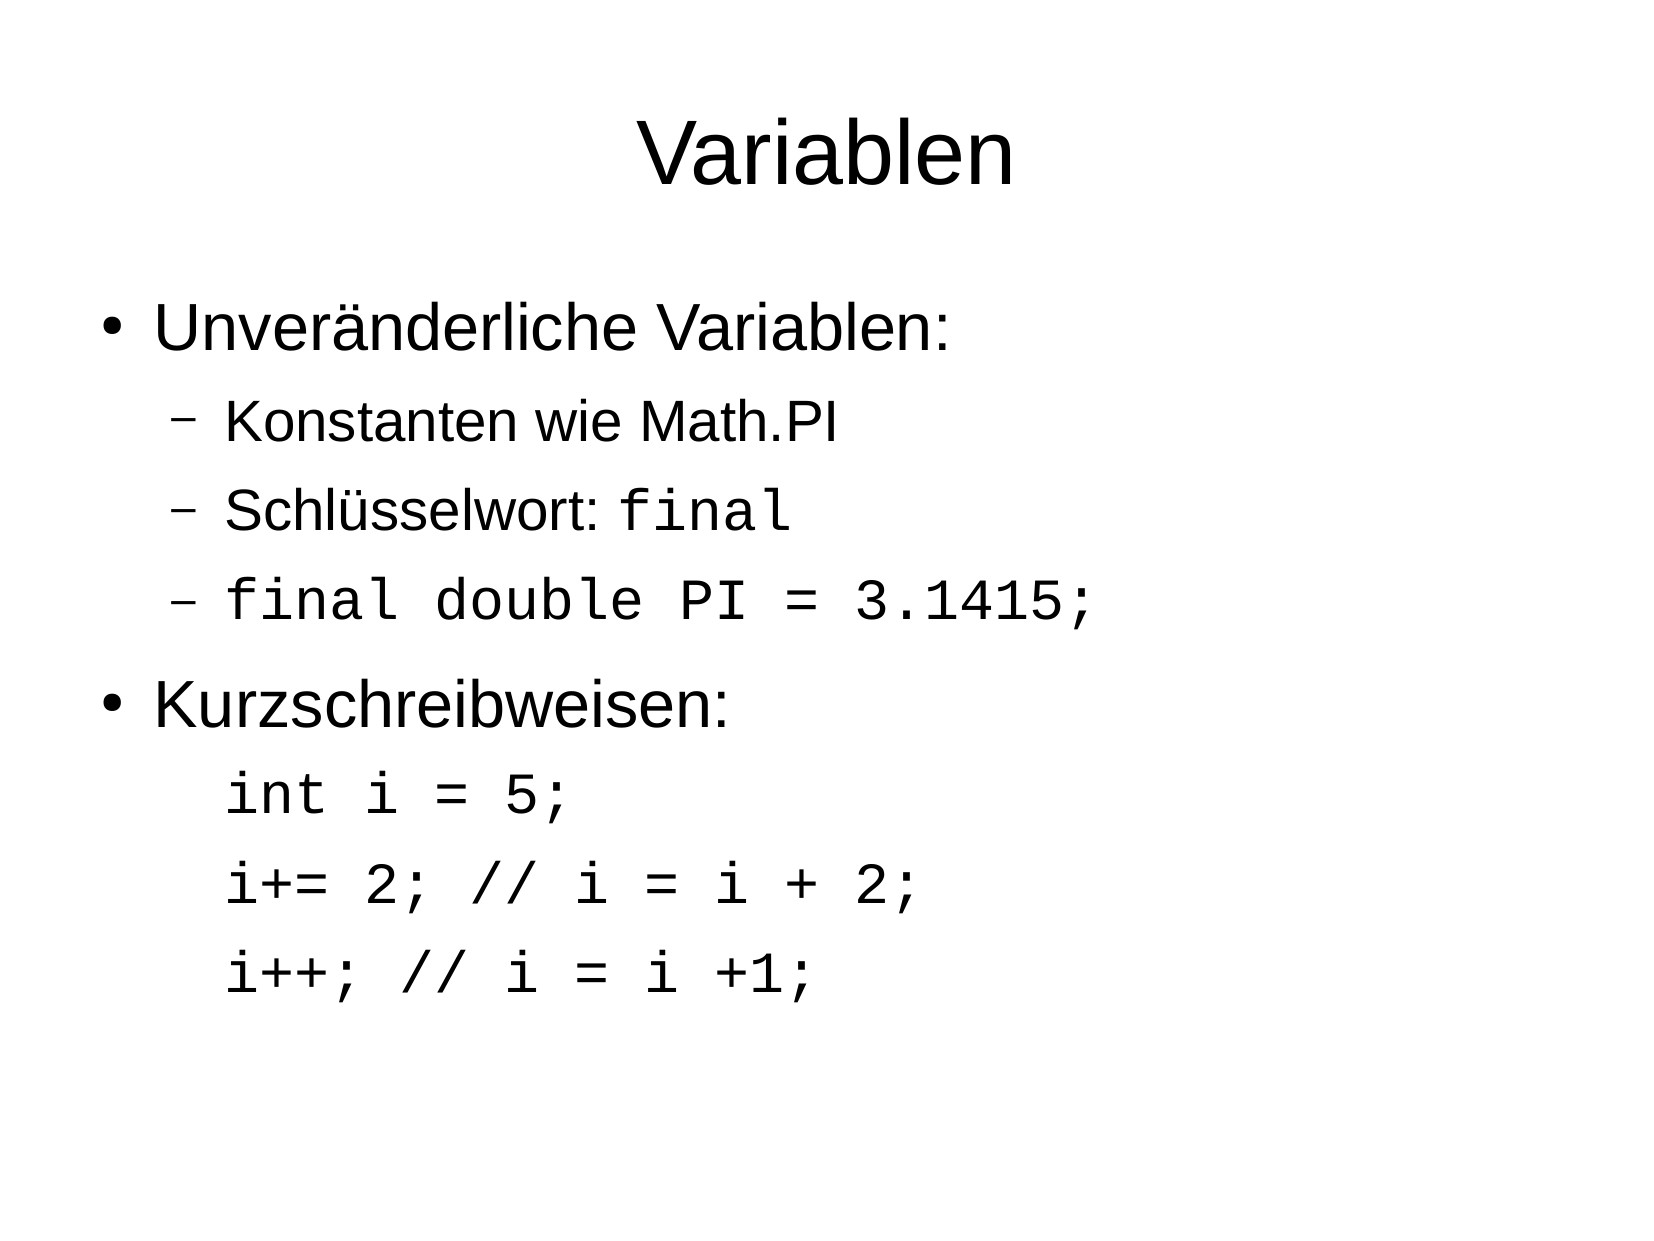

# Variablen
Unveränderliche Variablen:
Konstanten wie Math.PI
Schlüsselwort: final
final double PI = 3.1415;
Kurzschreibweisen:
int i = 5;
i+= 2; // i = i + 2;
i++; // i = i +1;